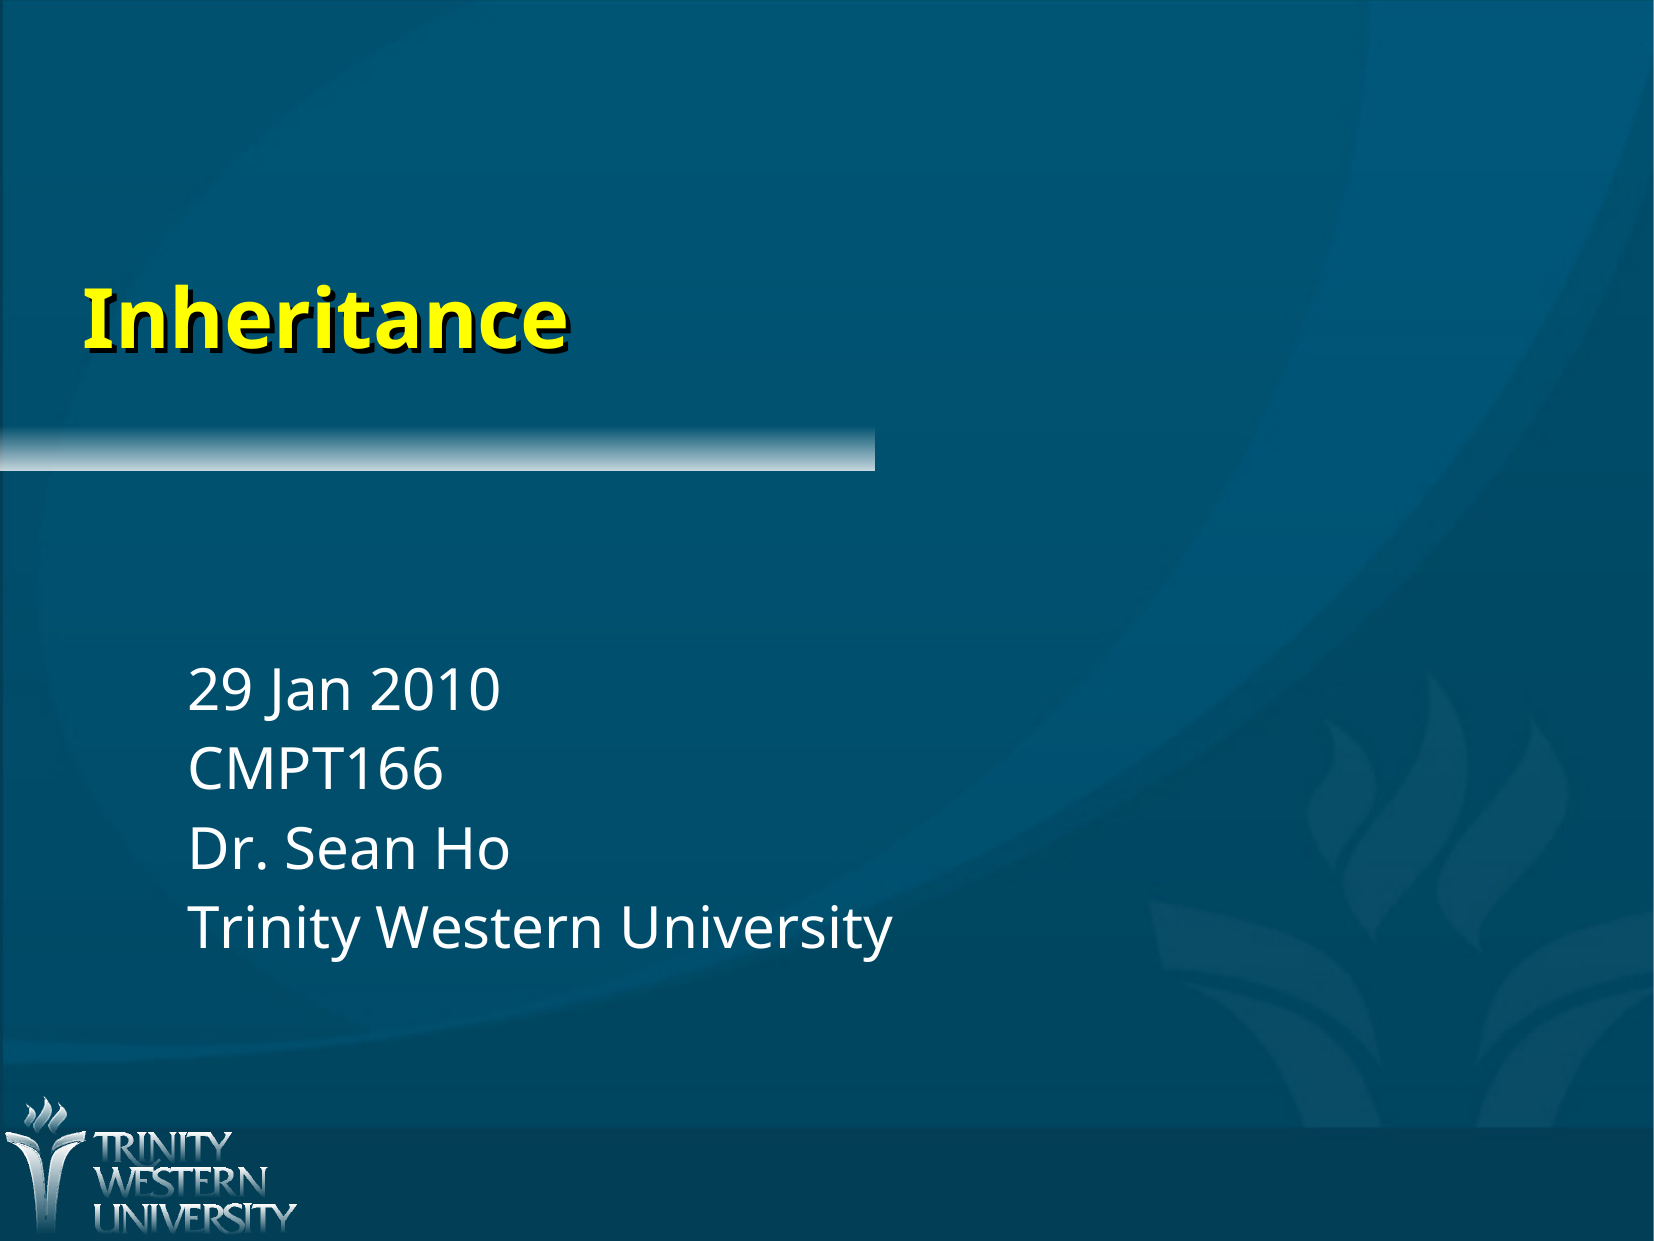

# Inheritance
29 Jan 2010
CMPT166
Dr. Sean Ho
Trinity Western University